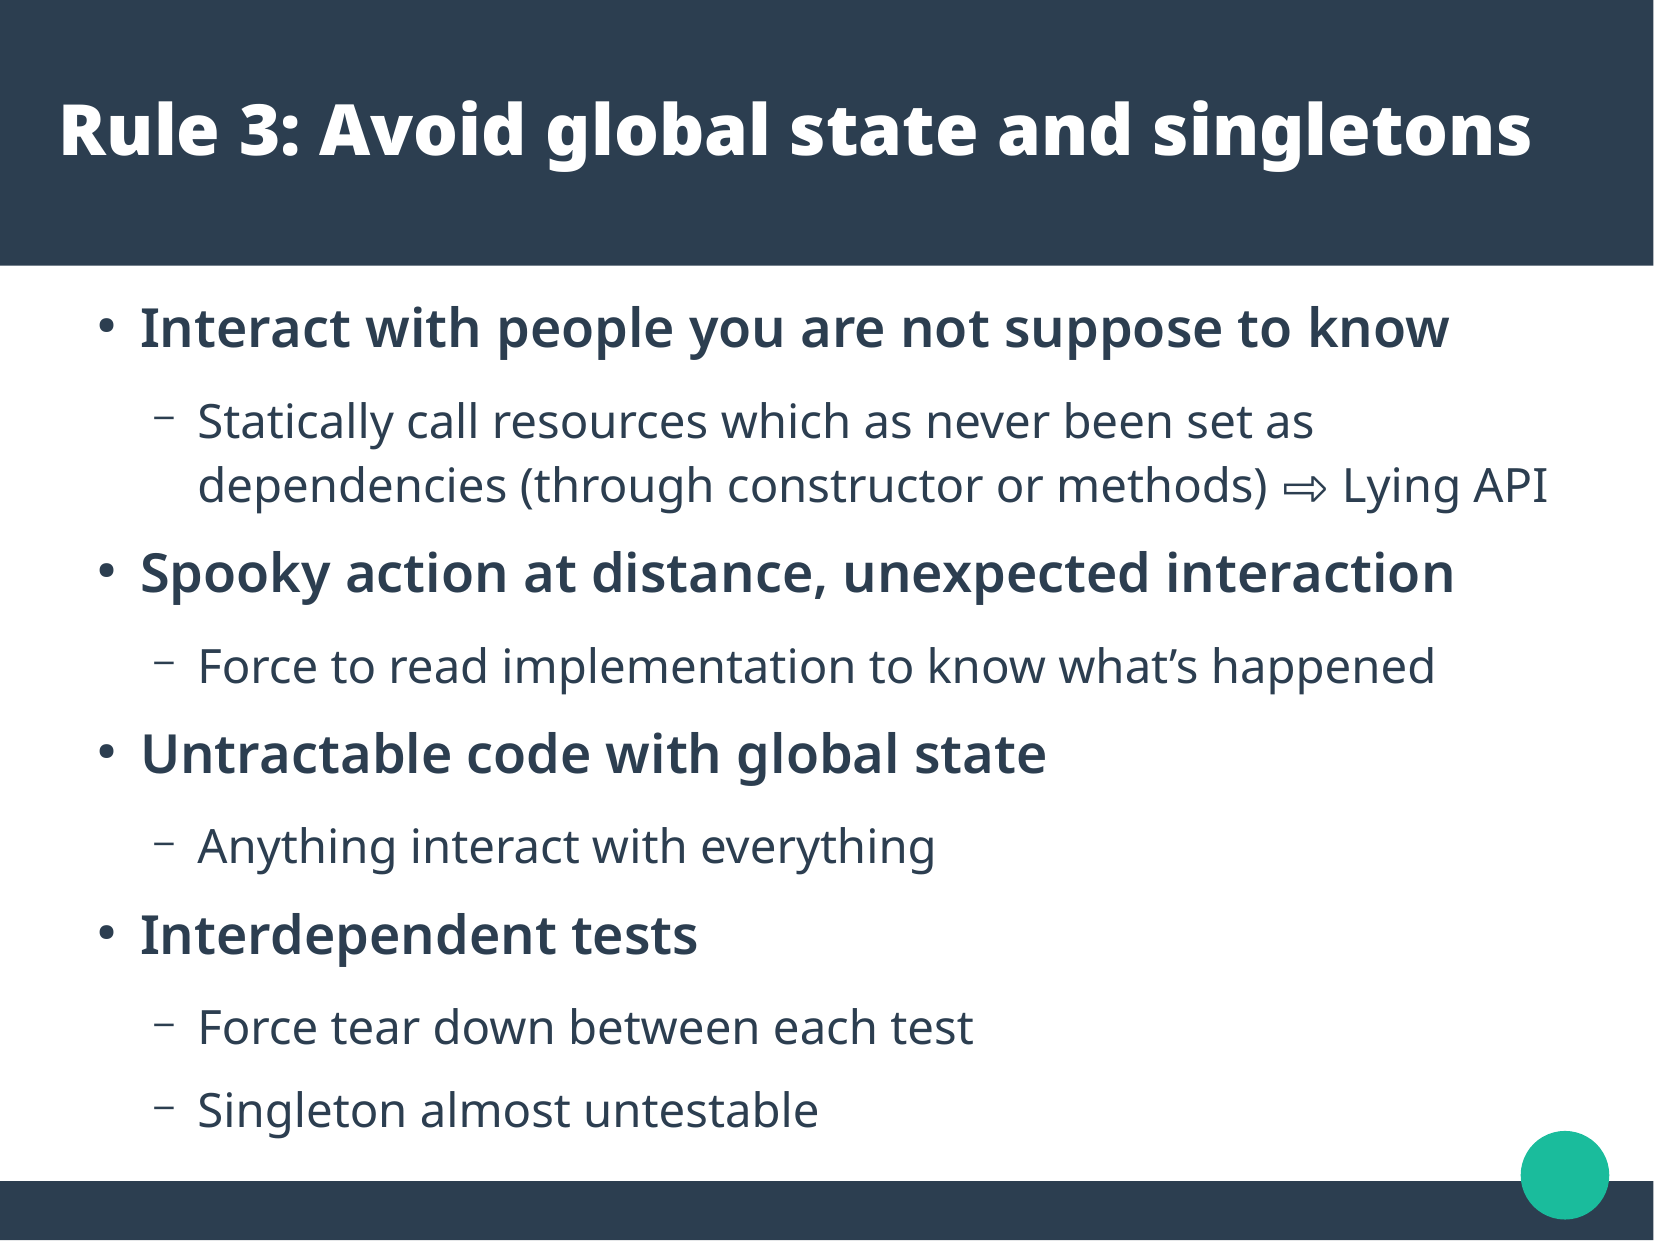

# Rule 3: Avoid global state and singletons
Interact with people you are not suppose to know
Statically call resources which as never been set as dependencies (through constructor or methods) ⇨ Lying API
Spooky action at distance, unexpected interaction
Force to read implementation to know what’s happened
Untractable code with global state
Anything interact with everything
Interdependent tests
Force tear down between each test
Singleton almost untestable